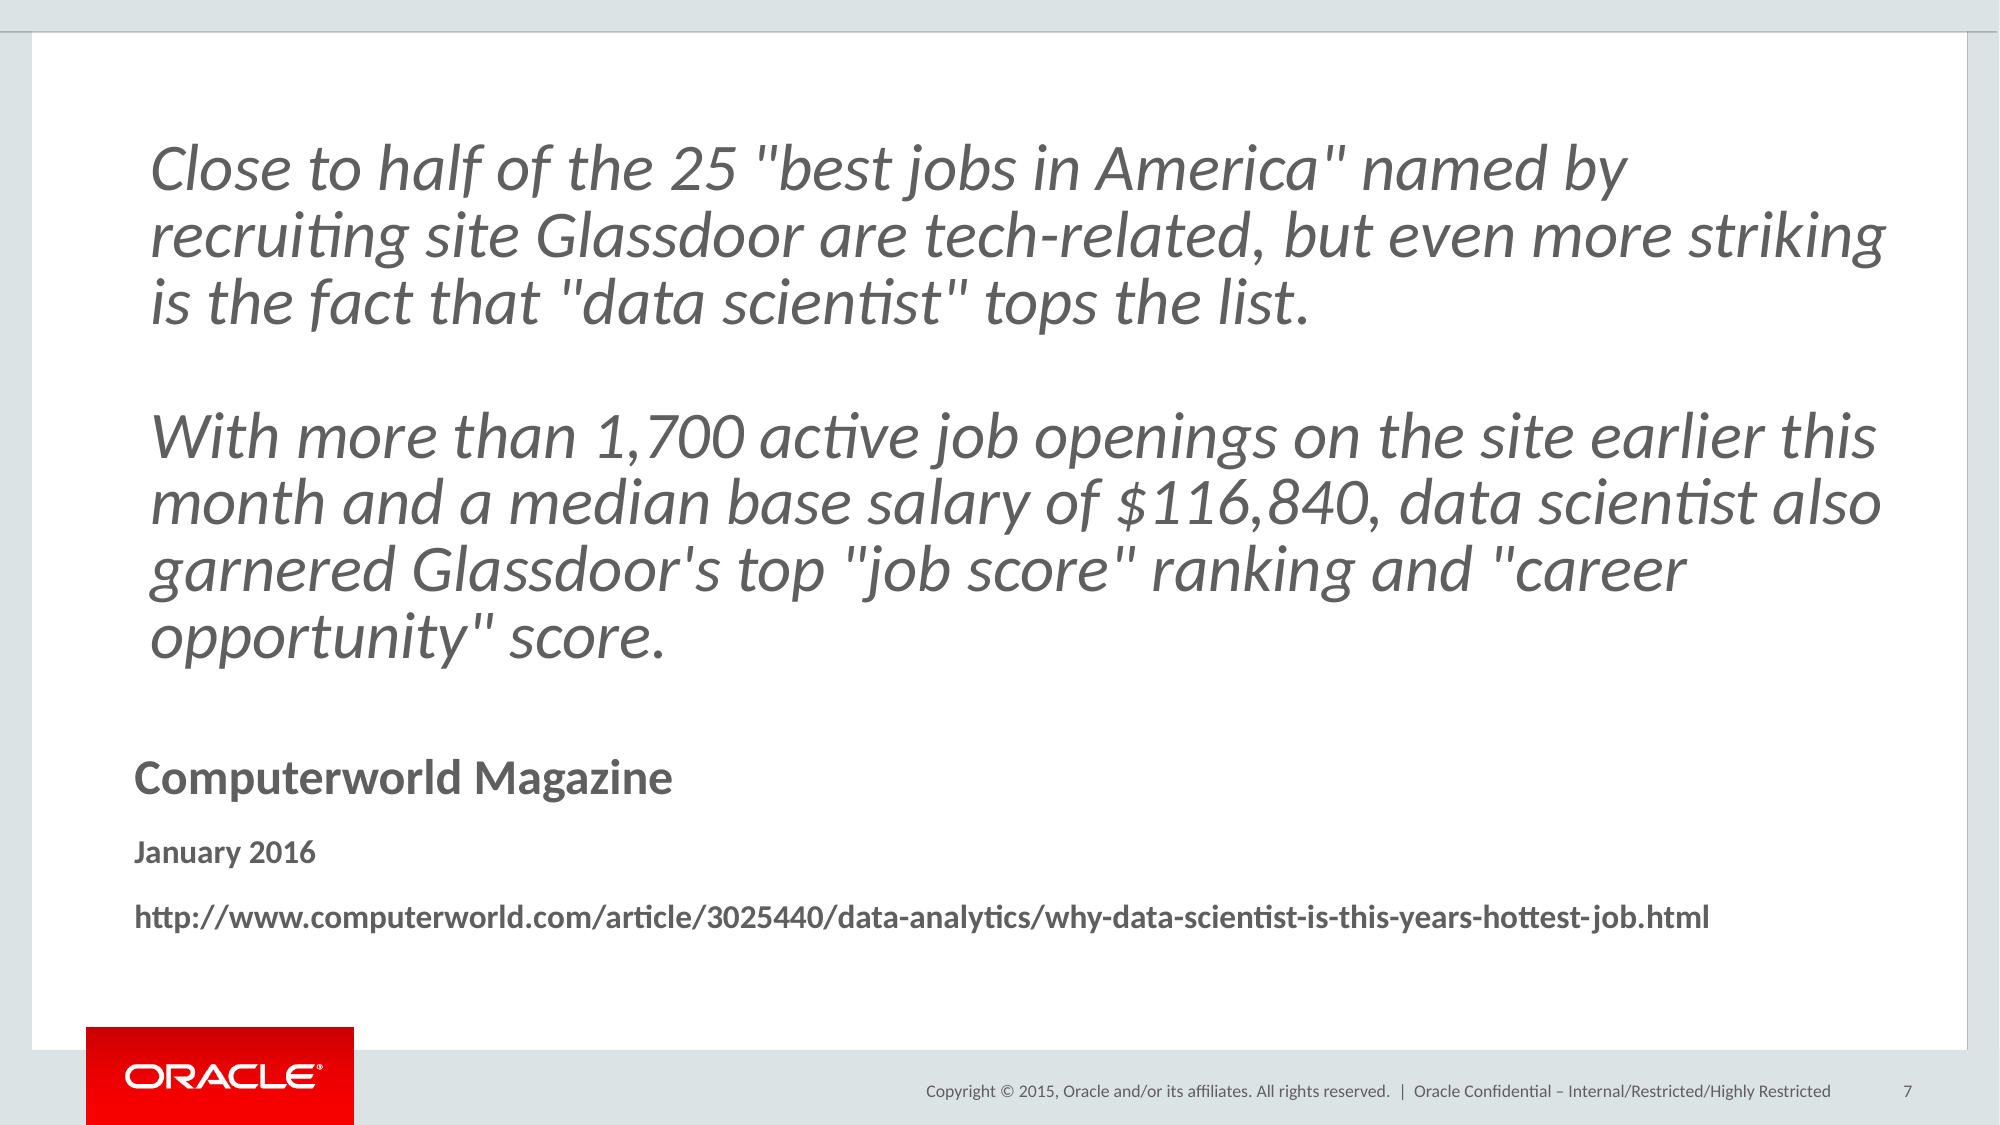

Close to half of the 25 "best jobs in America" named by recruiting site Glassdoor are tech-related, but even more striking is the fact that "data scientist" tops the list.
With more than 1,700 active job openings on the site earlier this month and a median base salary of $116,840, data scientist also garnered Glassdoor's top "job score" ranking and "career opportunity" score.
# Computerworld Magazine
January 2016
http://www.computerworld.com/article/3025440/data-analytics/why-data-scientist-is-this-years-hottest-job.html
Oracle Confidential – Internal/Restricted/Highly Restricted